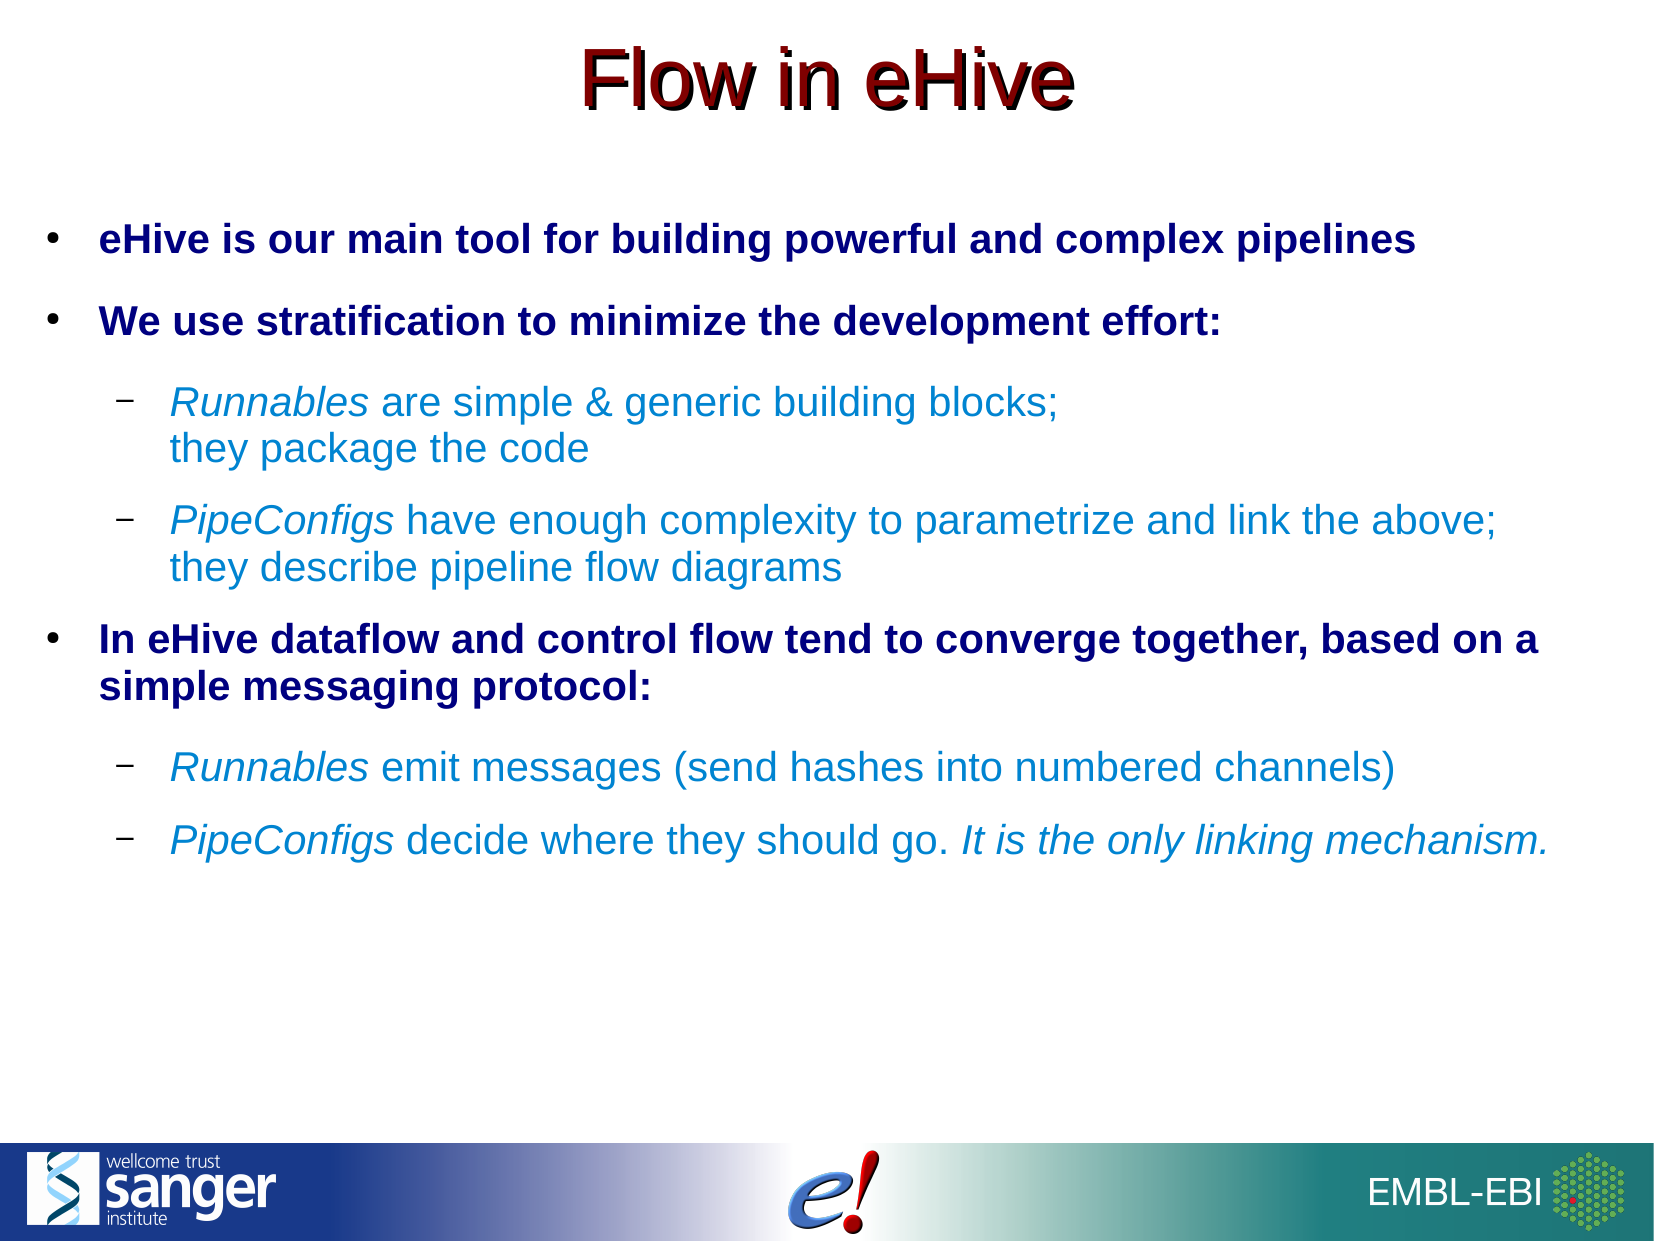

# Flow in eHive
eHive is our main tool for building powerful and complex pipelines
We use stratification to minimize the development effort:
Runnables are simple & generic building blocks;
they package the code
PipeConfigs have enough complexity to parametrize and link the above;
they describe pipeline flow diagrams
In eHive dataflow and control flow tend to converge together, based on a simple messaging protocol:
Runnables emit messages (send hashes into numbered channels)
PipeConfigs decide where they should go. It is the only linking mechanism.